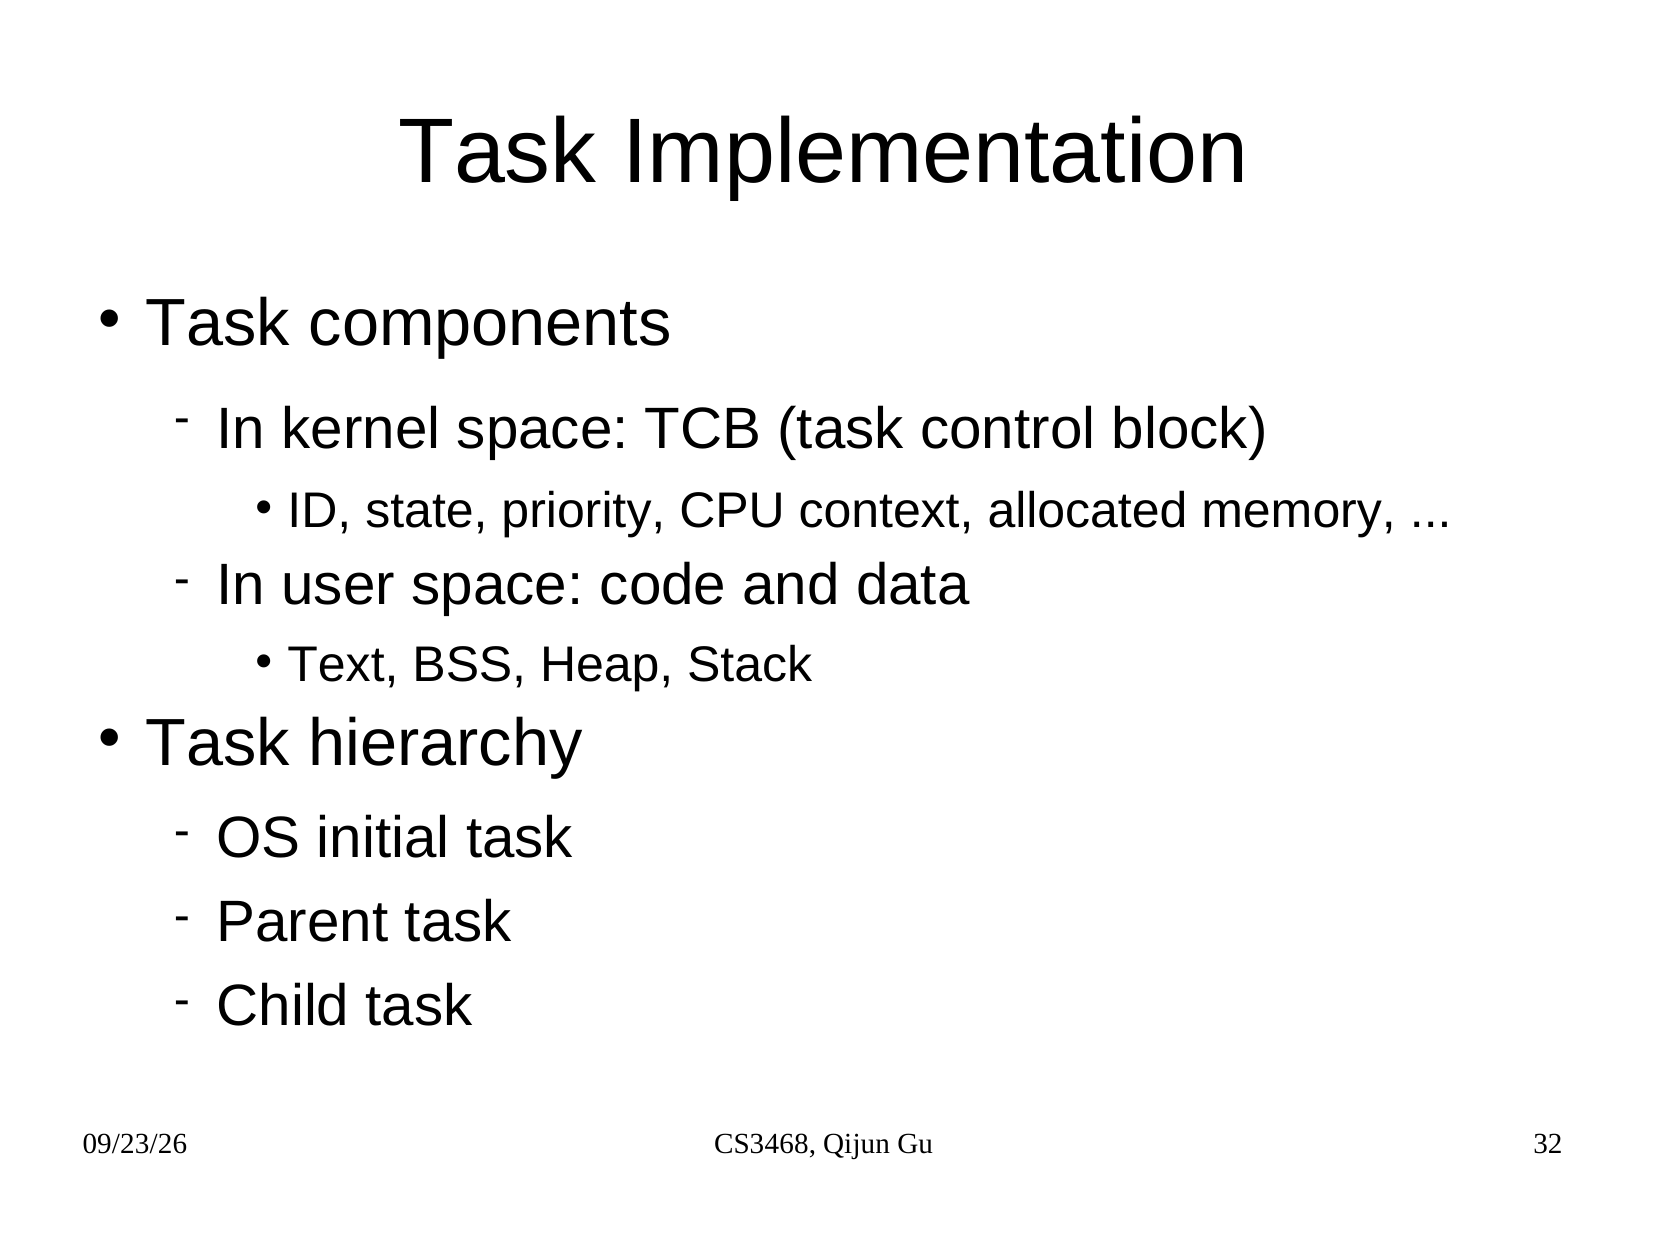

# Task Implementation
Task components
In kernel space: TCB (task control block)‏
ID, state, priority, CPU context, allocated memory, ...
In user space: code and data
Text, BSS, Heap, Stack
Task hierarchy
OS initial task
Parent task
Child task
CS3468, Qijun Gu
32